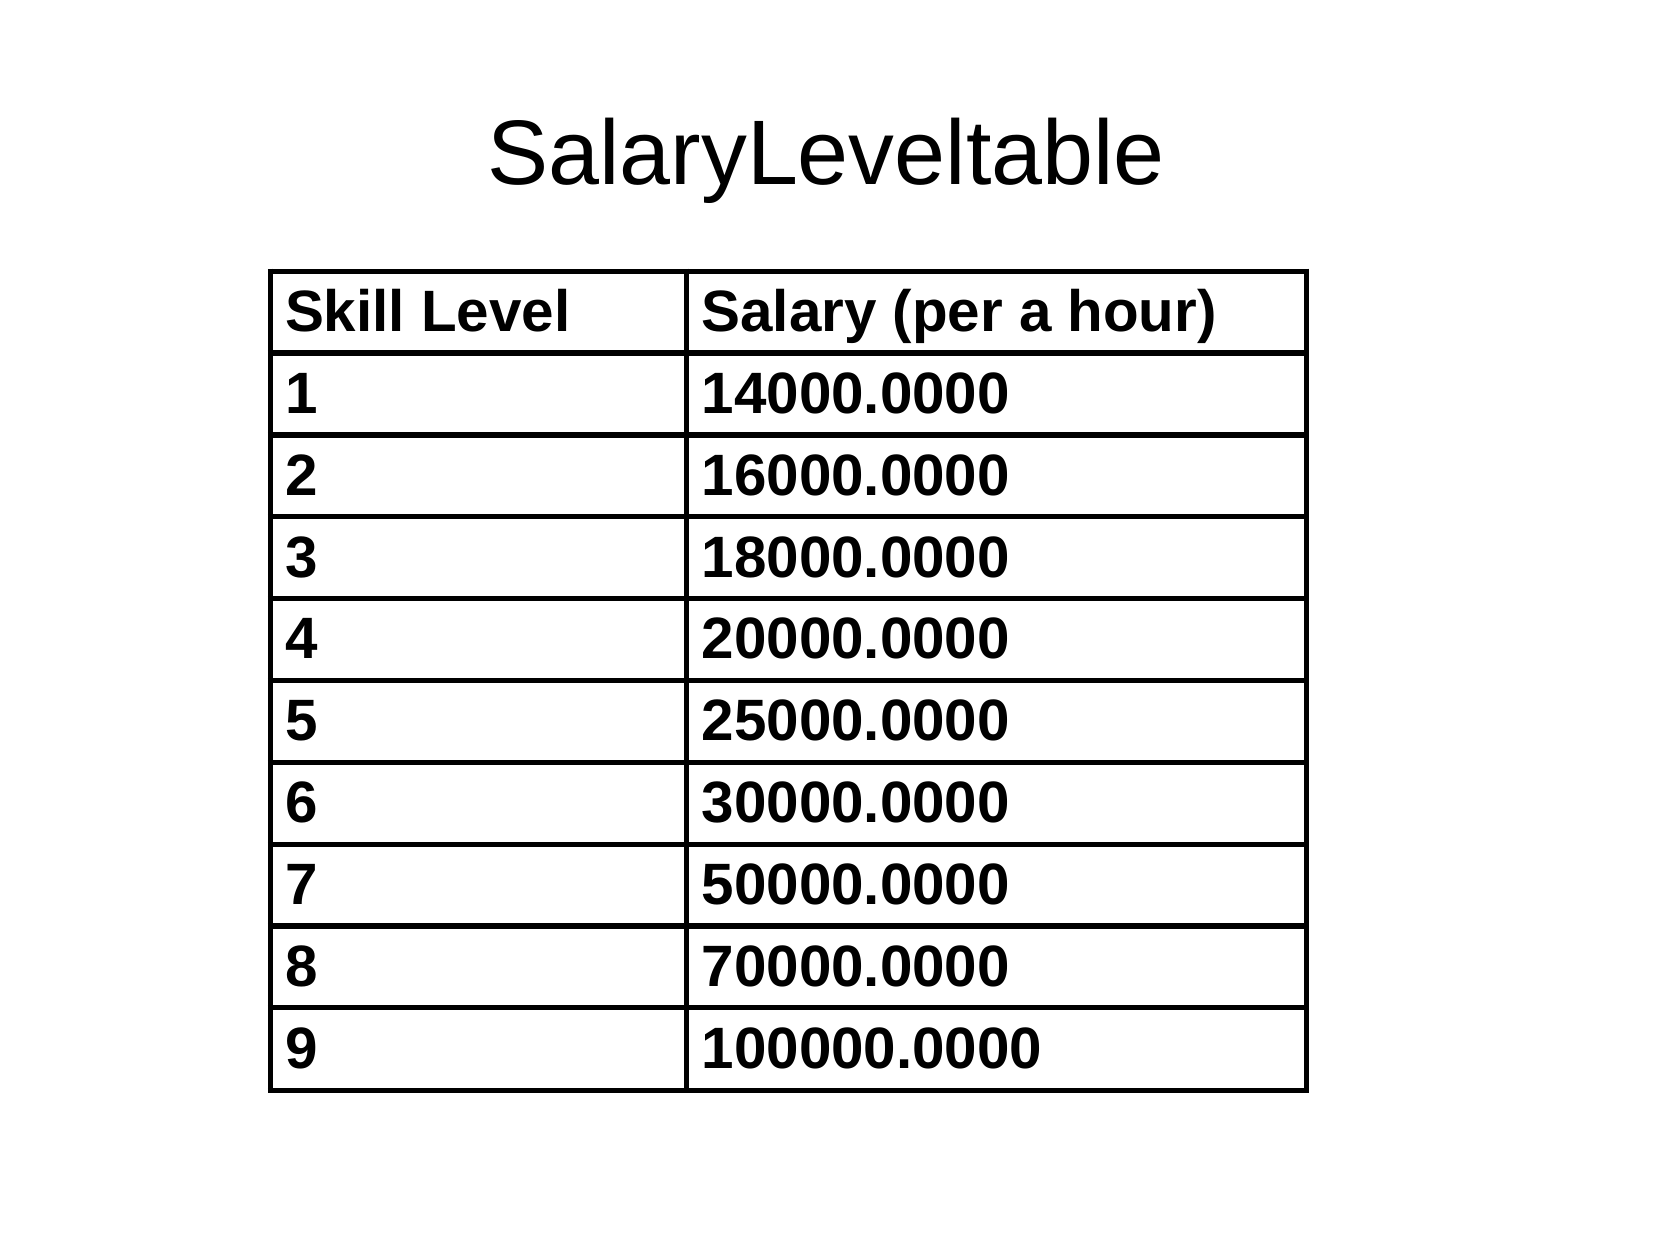

# SalaryLeveltable
| Skill Level | Salary (per a hour) |
| --- | --- |
| 1 | 14000.0000 |
| 2 | 16000.0000 |
| 3 | 18000.0000 |
| 4 | 20000.0000 |
| 5 | 25000.0000 |
| 6 | 30000.0000 |
| 7 | 50000.0000 |
| 8 | 70000.0000 |
| 9 | 100000.0000 |